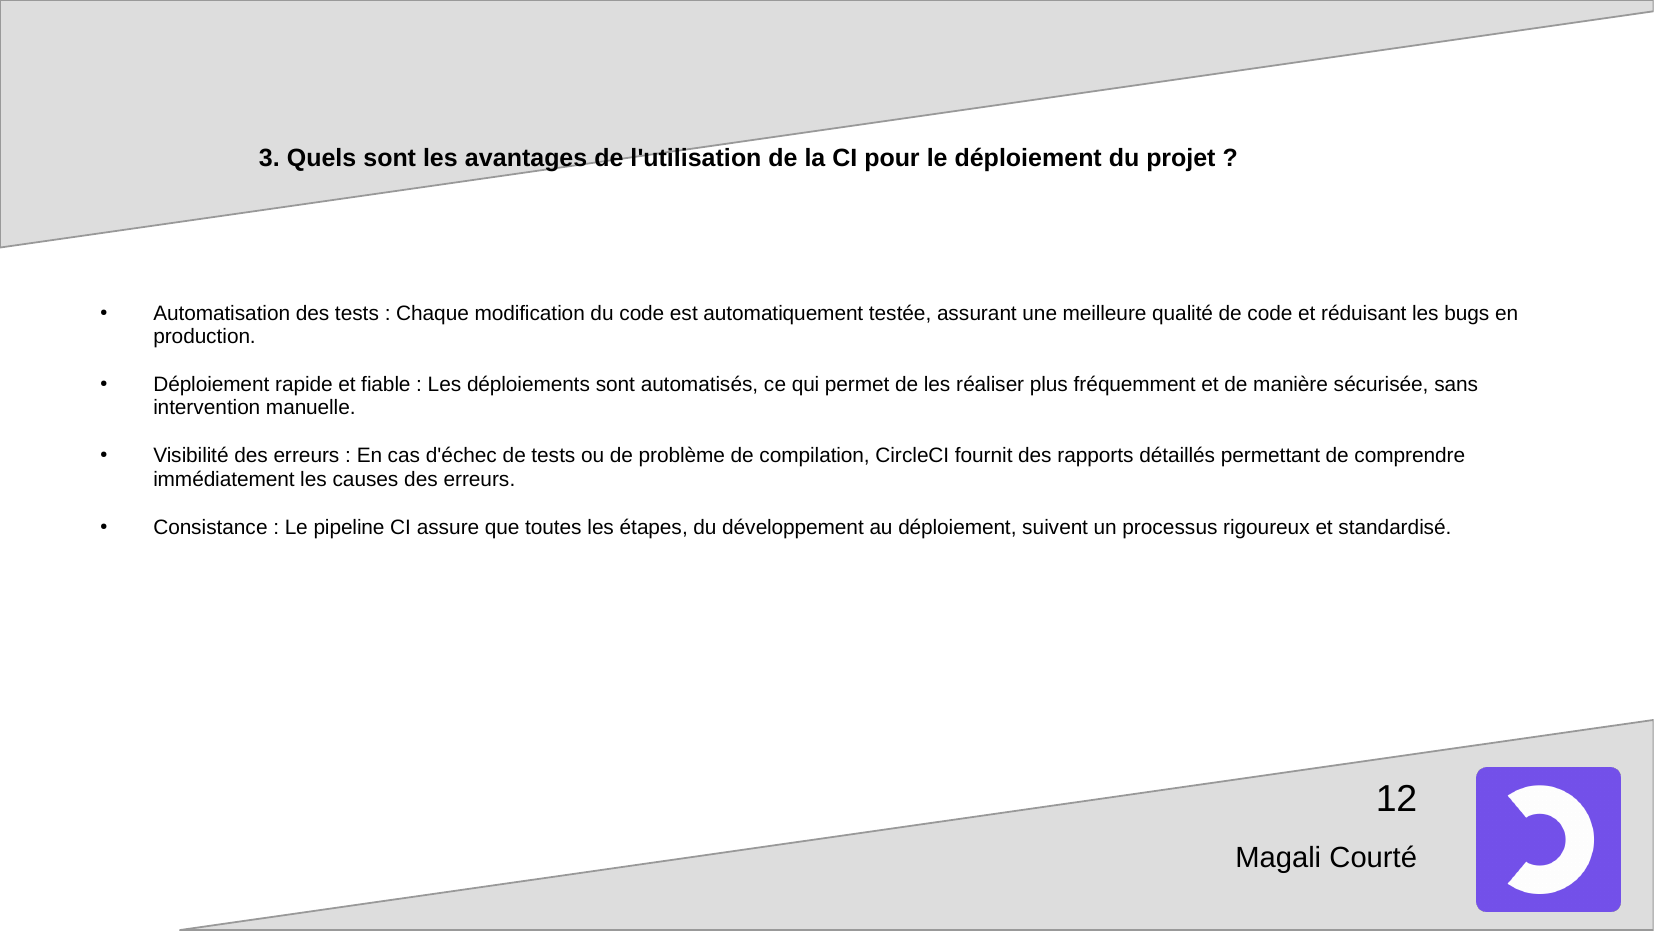

# 3. Quels sont les avantages de l'utilisation de la CI pour le déploiement du projet ?
Automatisation des tests : Chaque modification du code est automatiquement testée, assurant une meilleure qualité de code et réduisant les bugs en production.
Déploiement rapide et fiable : Les déploiements sont automatisés, ce qui permet de les réaliser plus fréquemment et de manière sécurisée, sans intervention manuelle.
Visibilité des erreurs : En cas d'échec de tests ou de problème de compilation, CircleCI fournit des rapports détaillés permettant de comprendre immédiatement les causes des erreurs.
Consistance : Le pipeline CI assure que toutes les étapes, du développement au déploiement, suivent un processus rigoureux et standardisé.
12